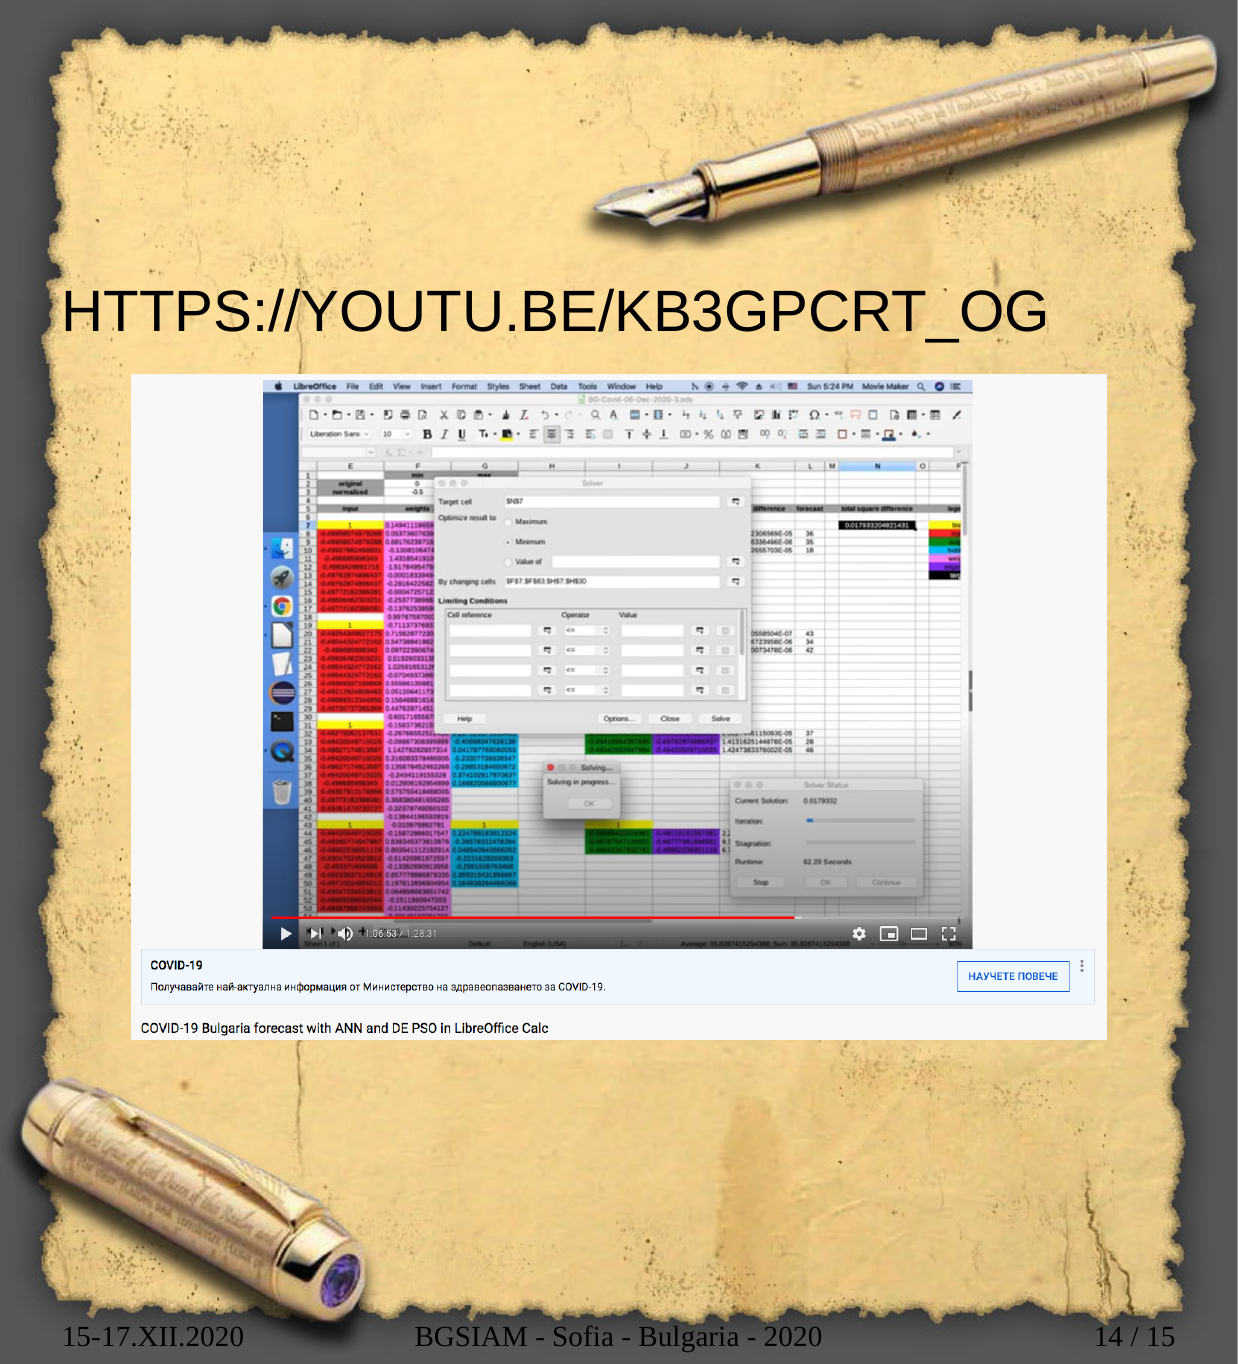

# https://youtu.be/Kb3gpCRt_Og
15-17.XII.2020
BGSIAM - Sofia - Bulgaria - 2020
14